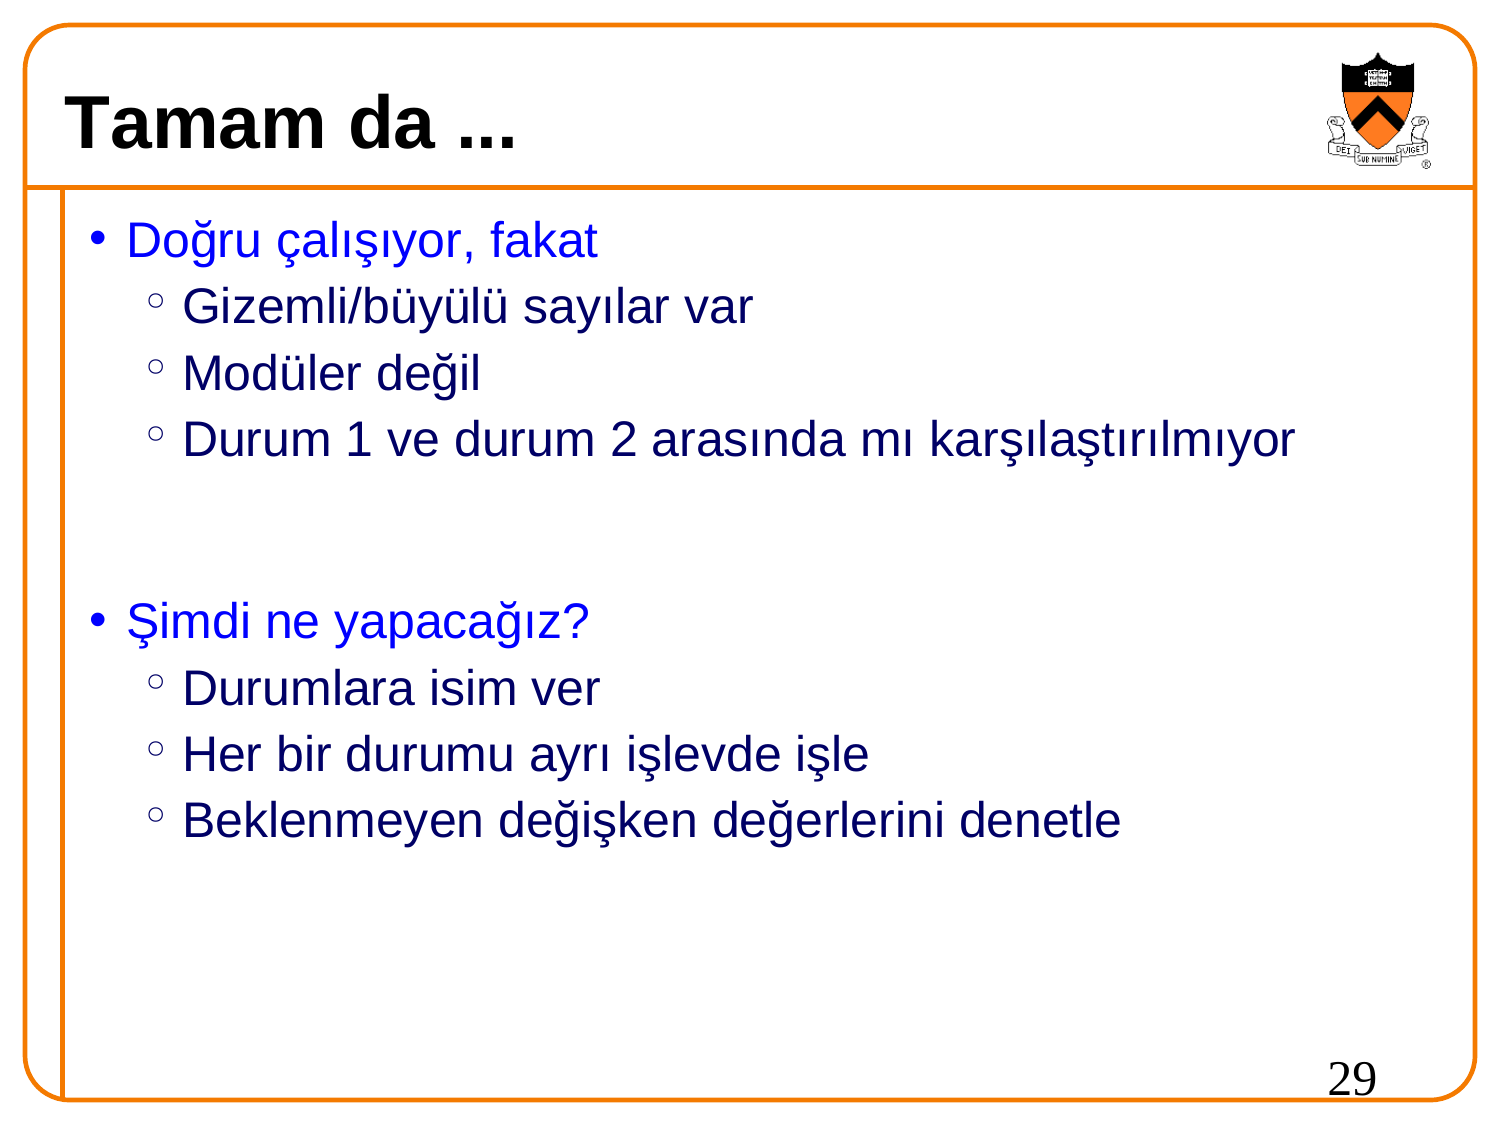

# Tamam da ...
Doğru çalışıyor, fakat
Gizemli/büyülü sayılar var
Modüler değil
Durum 1 ve durum 2 arasında mı karşılaştırılmıyor
Şimdi ne yapacağız?
Durumlara isim ver
Her bir durumu ayrı işlevde işle
Beklenmeyen değişken değerlerini denetle
29